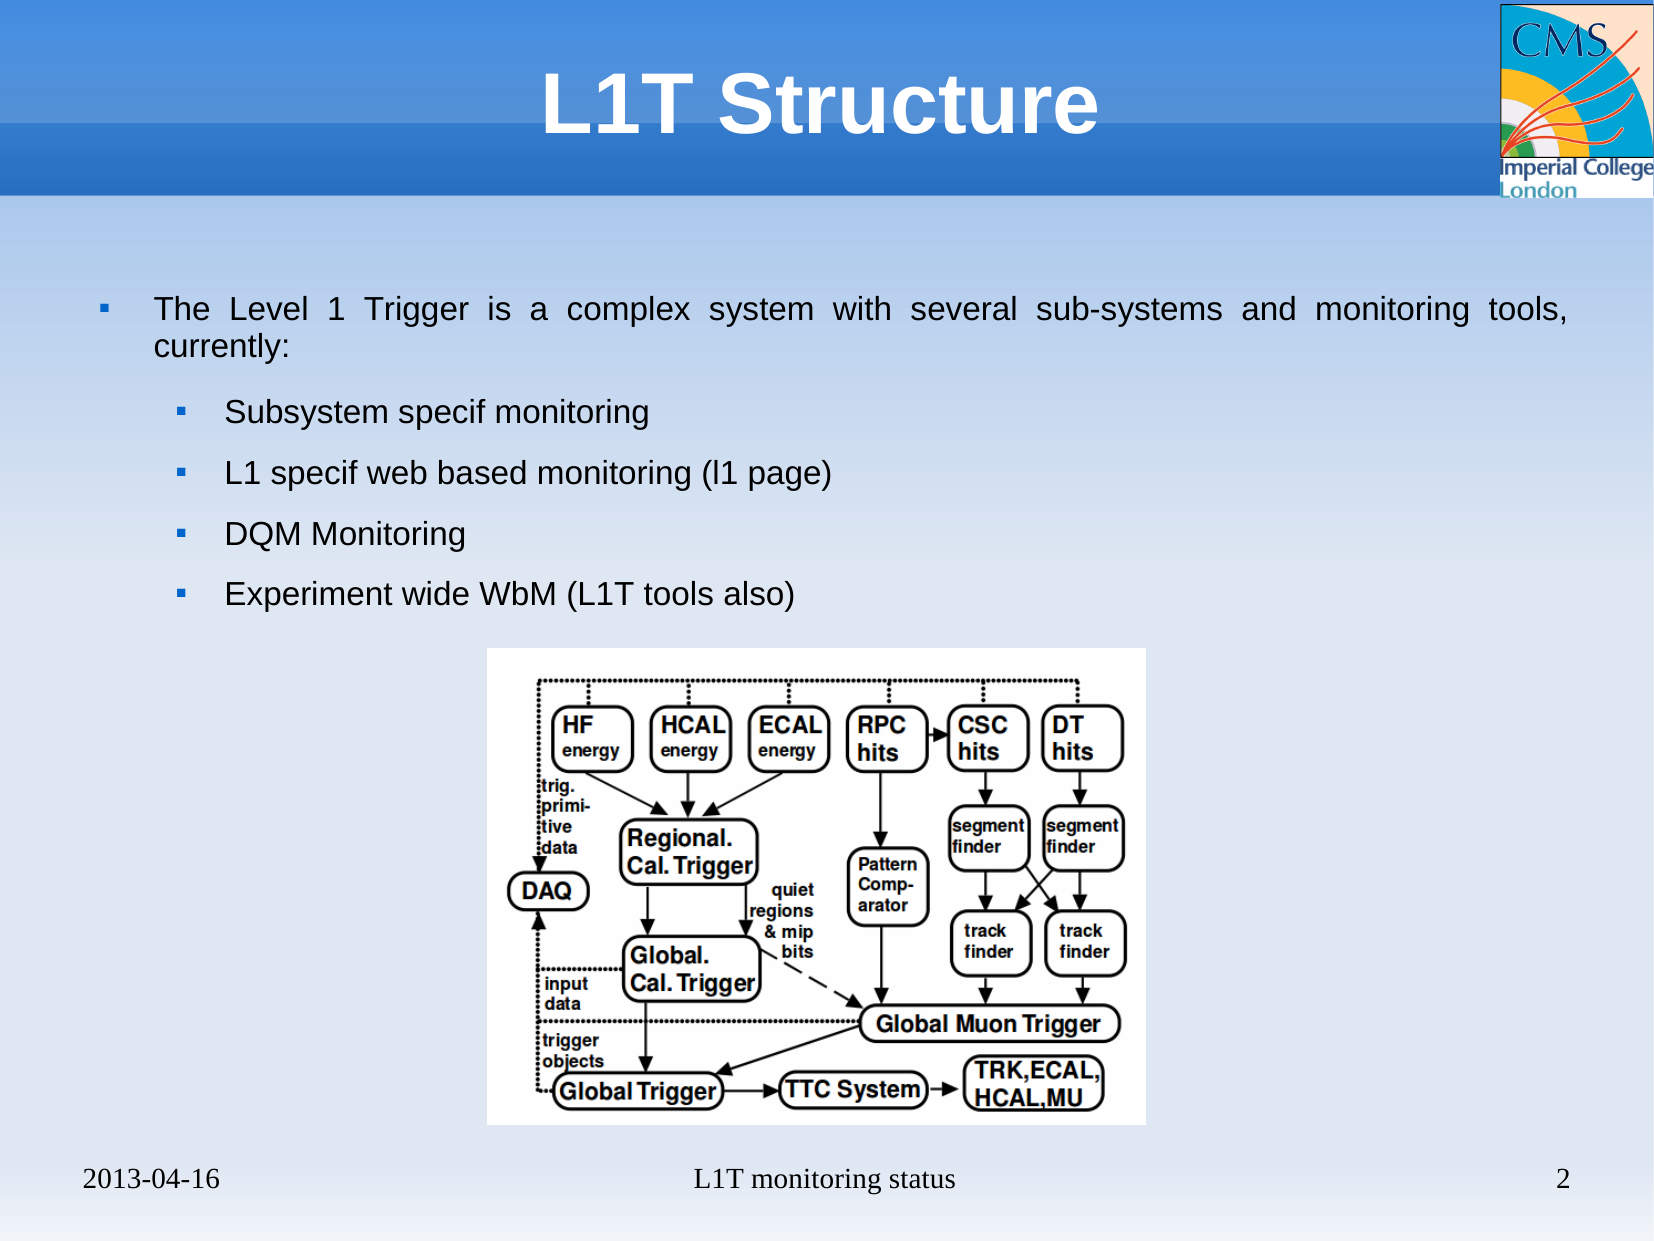

# L1T Structure
The Level 1 Trigger is a complex system with several sub-systems and monitoring tools, currently:
Subsystem specif monitoring
L1 specif web based monitoring (l1 page)
DQM Monitoring
Experiment wide WbM (L1T tools also)
2013-04-16
L1T monitoring status
2